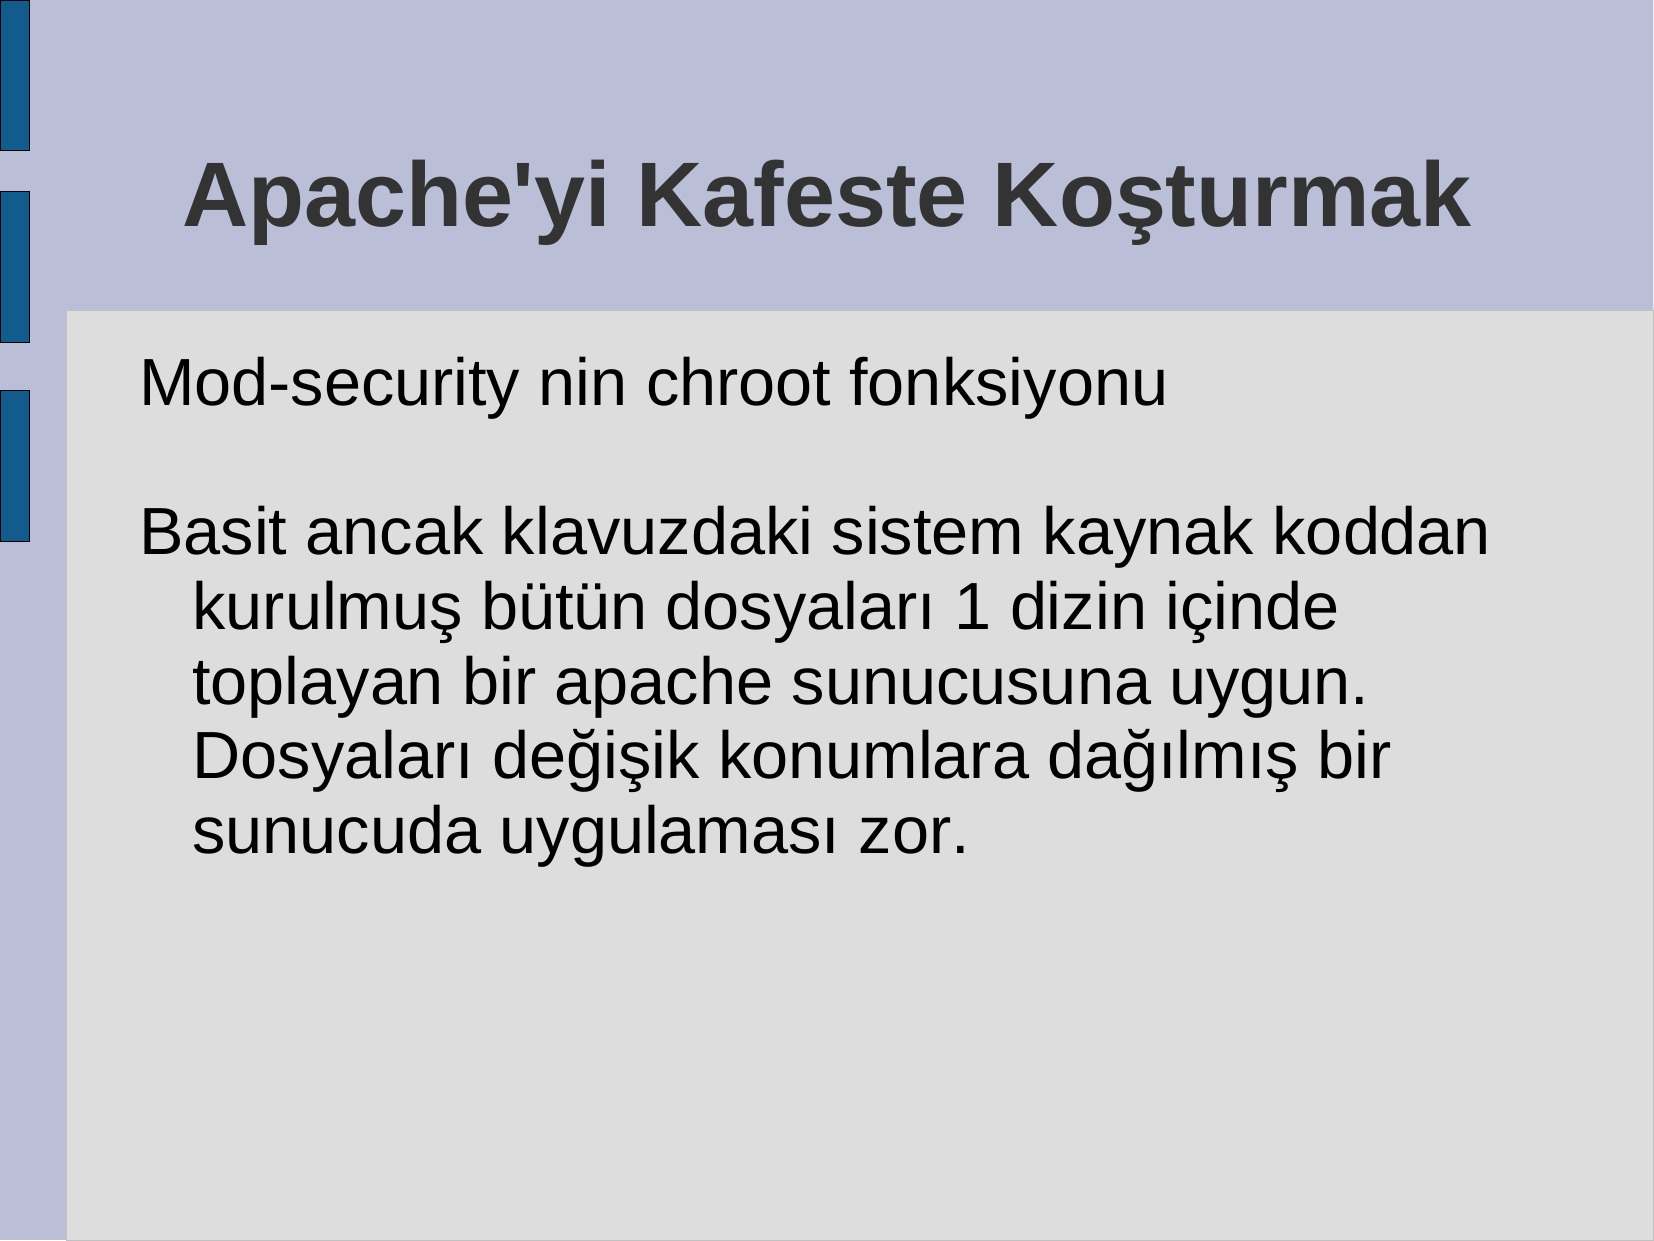

# Apache'yi Kafeste Koşturmak
Mod-security nin chroot fonksiyonu
Basit ancak klavuzdaki sistem kaynak koddan kurulmuş bütün dosyaları 1 dizin içinde toplayan bir apache sunucusuna uygun. Dosyaları değişik konumlara dağılmış bir sunucuda uygulaması zor.